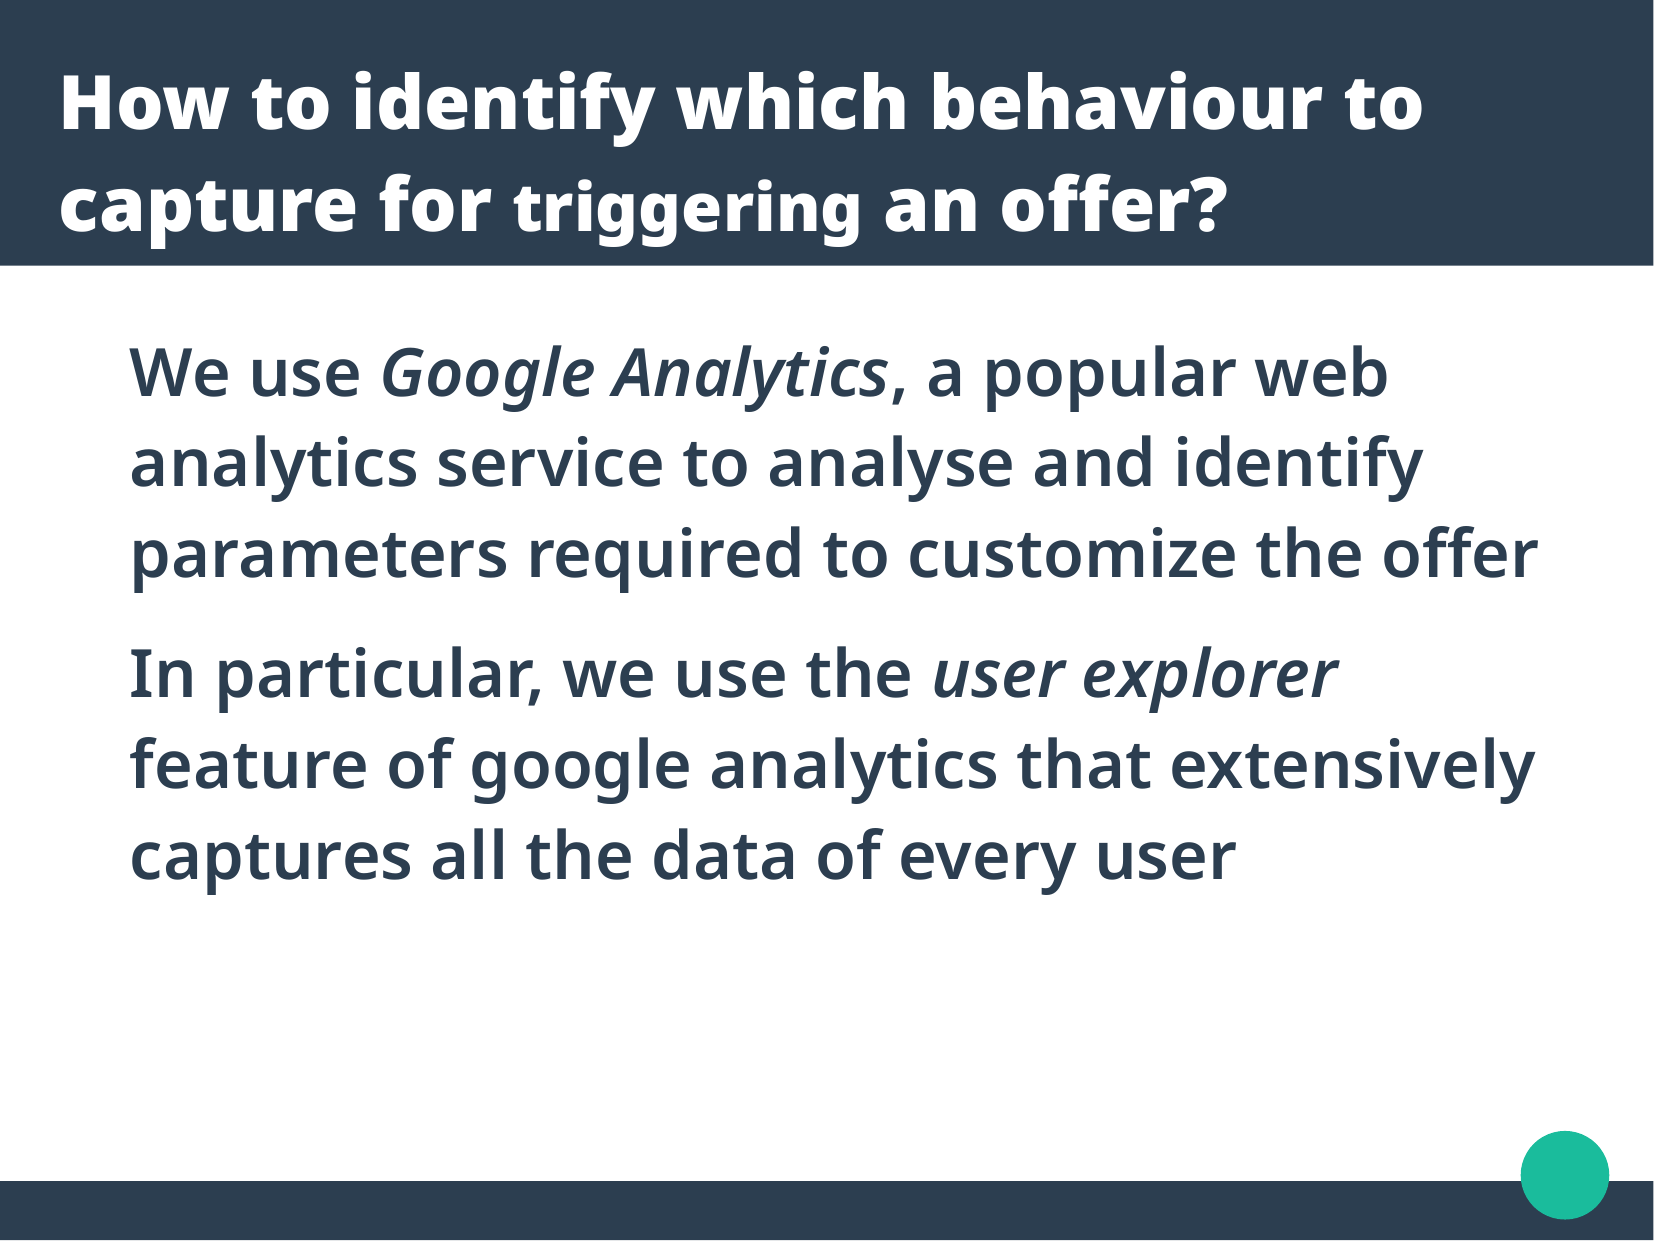

# How to identify which behaviour to capture for triggering an offer?
We use Google Analytics, a popular web analytics service to analyse and identify parameters required to customize the offer
In particular, we use the user explorer feature of google analytics that extensively captures all the data of every user